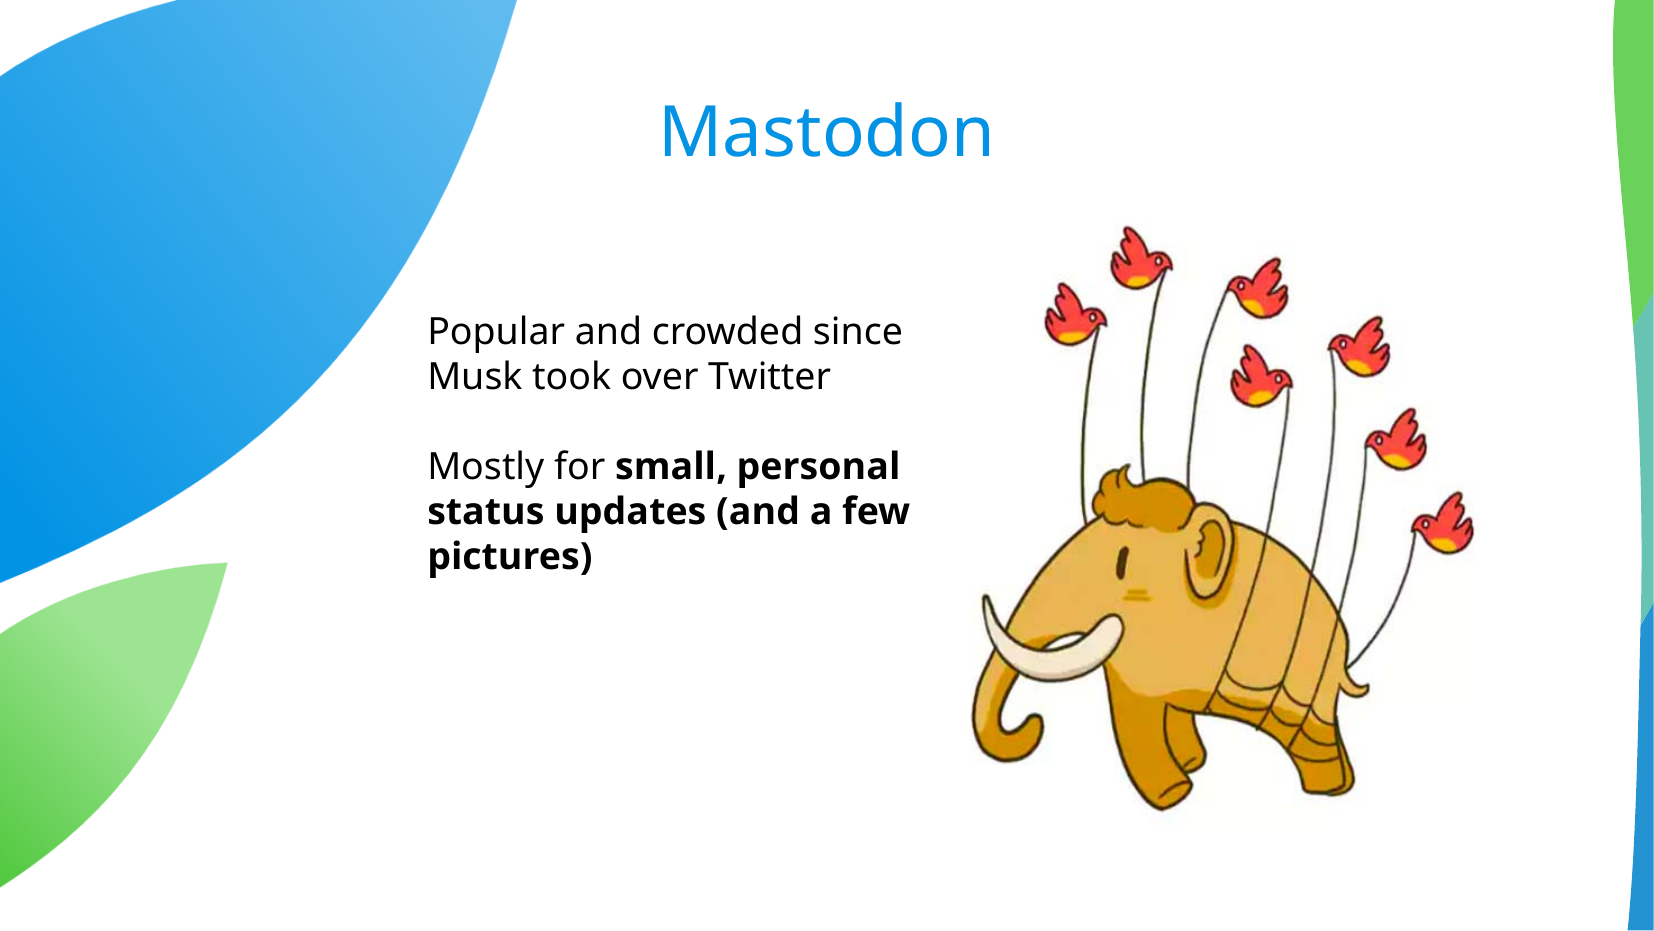

Mastodon
Popular and crowded since Musk took over Twitter
Mostly for small, personal status updates (and a few pictures)